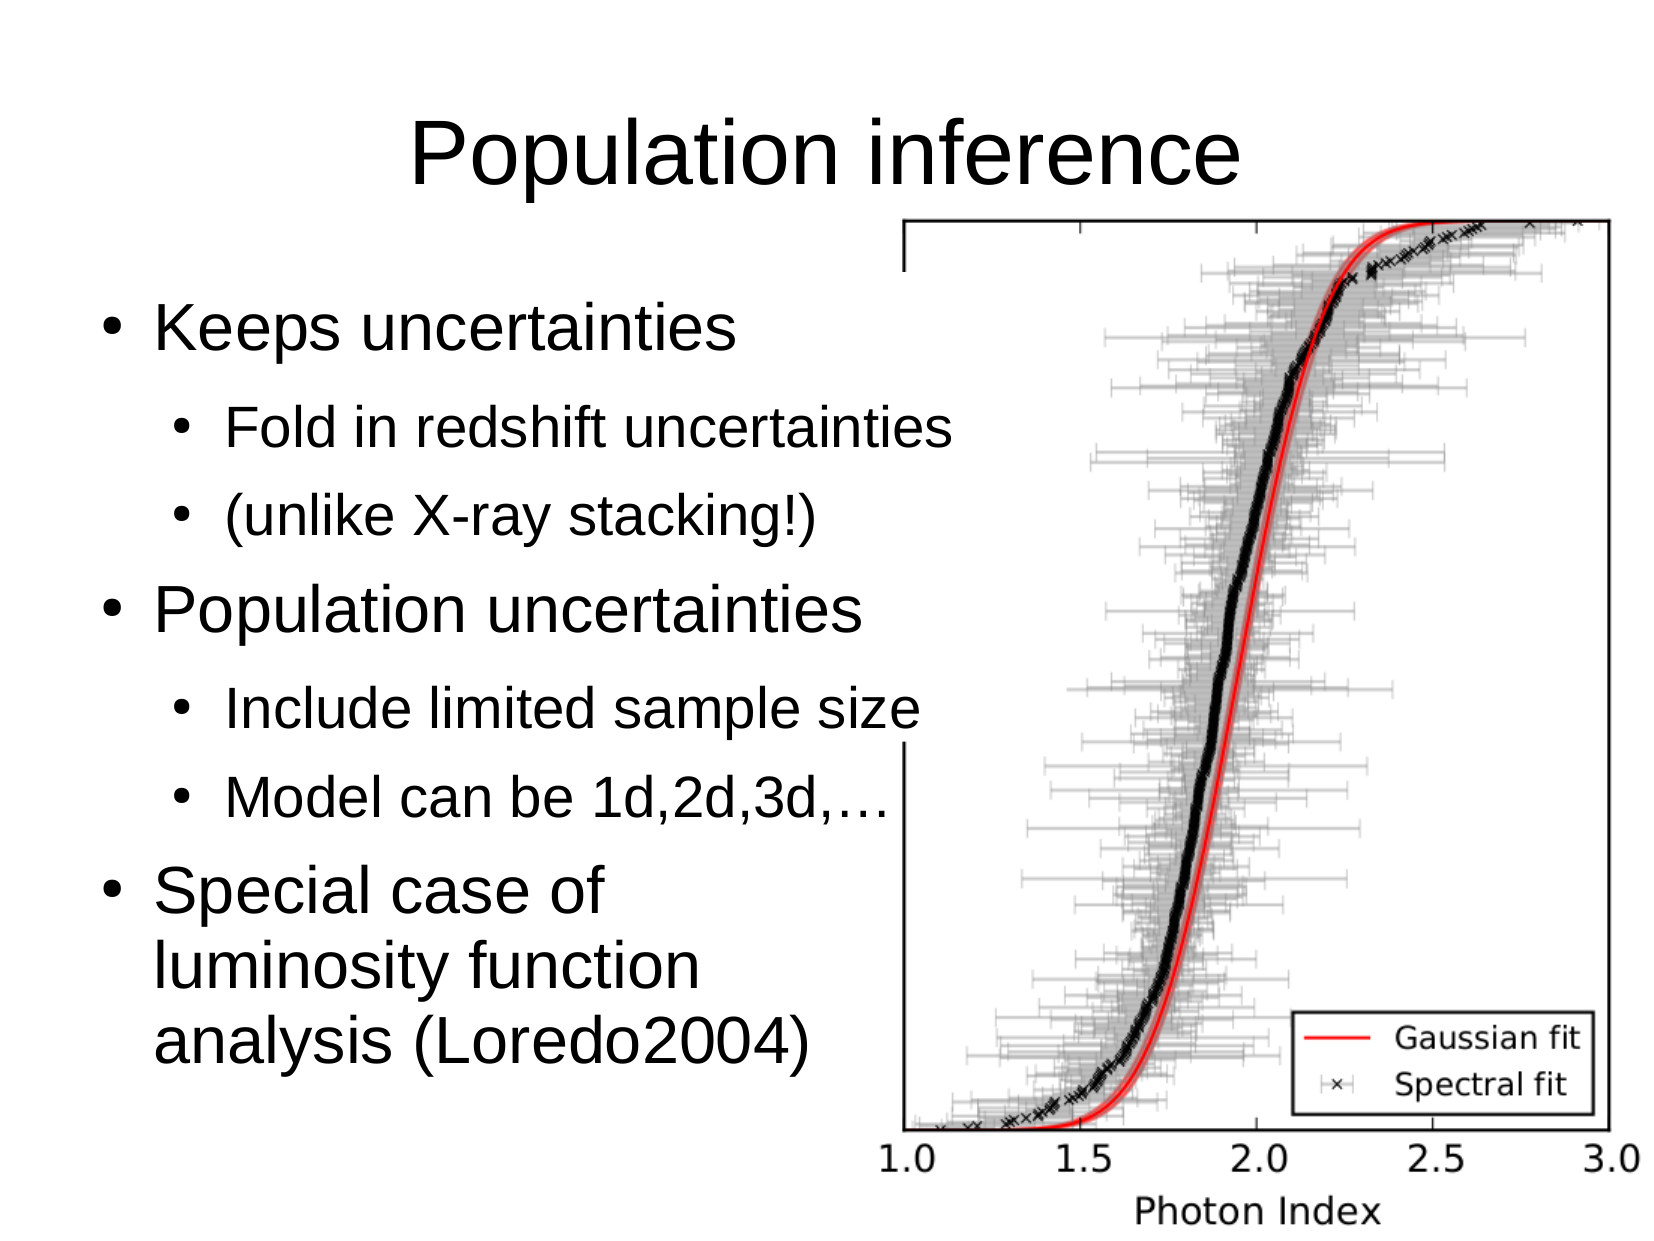

# Population inference
Keeps uncertainties
Fold in redshift uncertainties
(unlike X-ray stacking!)
Population uncertainties
Include limited sample size
Model can be 1d,2d,3d,…
Special case of
luminosity function
analysis (Loredo2004)